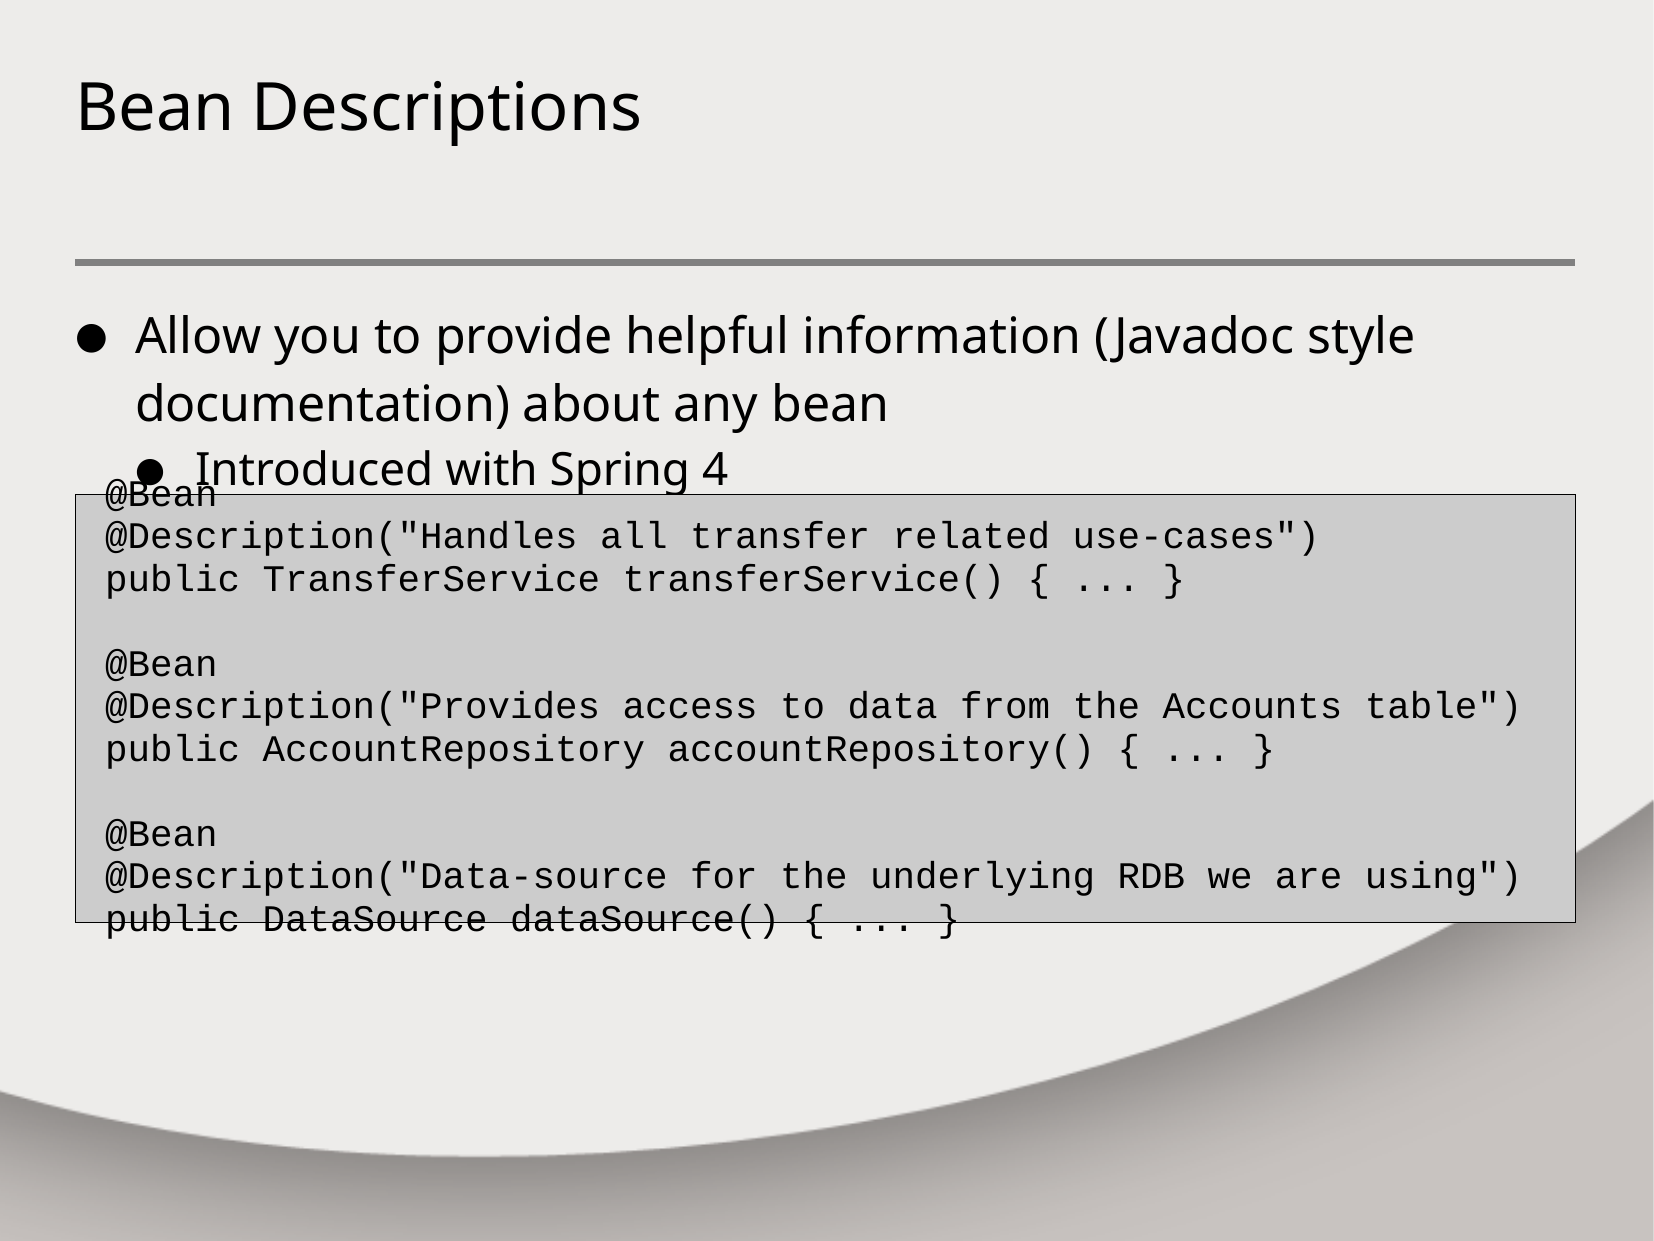

Bean Descriptions
# Allow you to provide helpful information (Javadoc style documentation) about any bean
Introduced with Spring 4
@Bean
@Description("Handles all transfer related use-cases")
public TransferService transferService() { ... }
@Bean
@Description("Provides access to data from the Accounts table")
public AccountRepository accountRepository() { ... }
@Bean
@Description("Data-source for the underlying RDB we are using")
public DataSource dataSource() { ... }